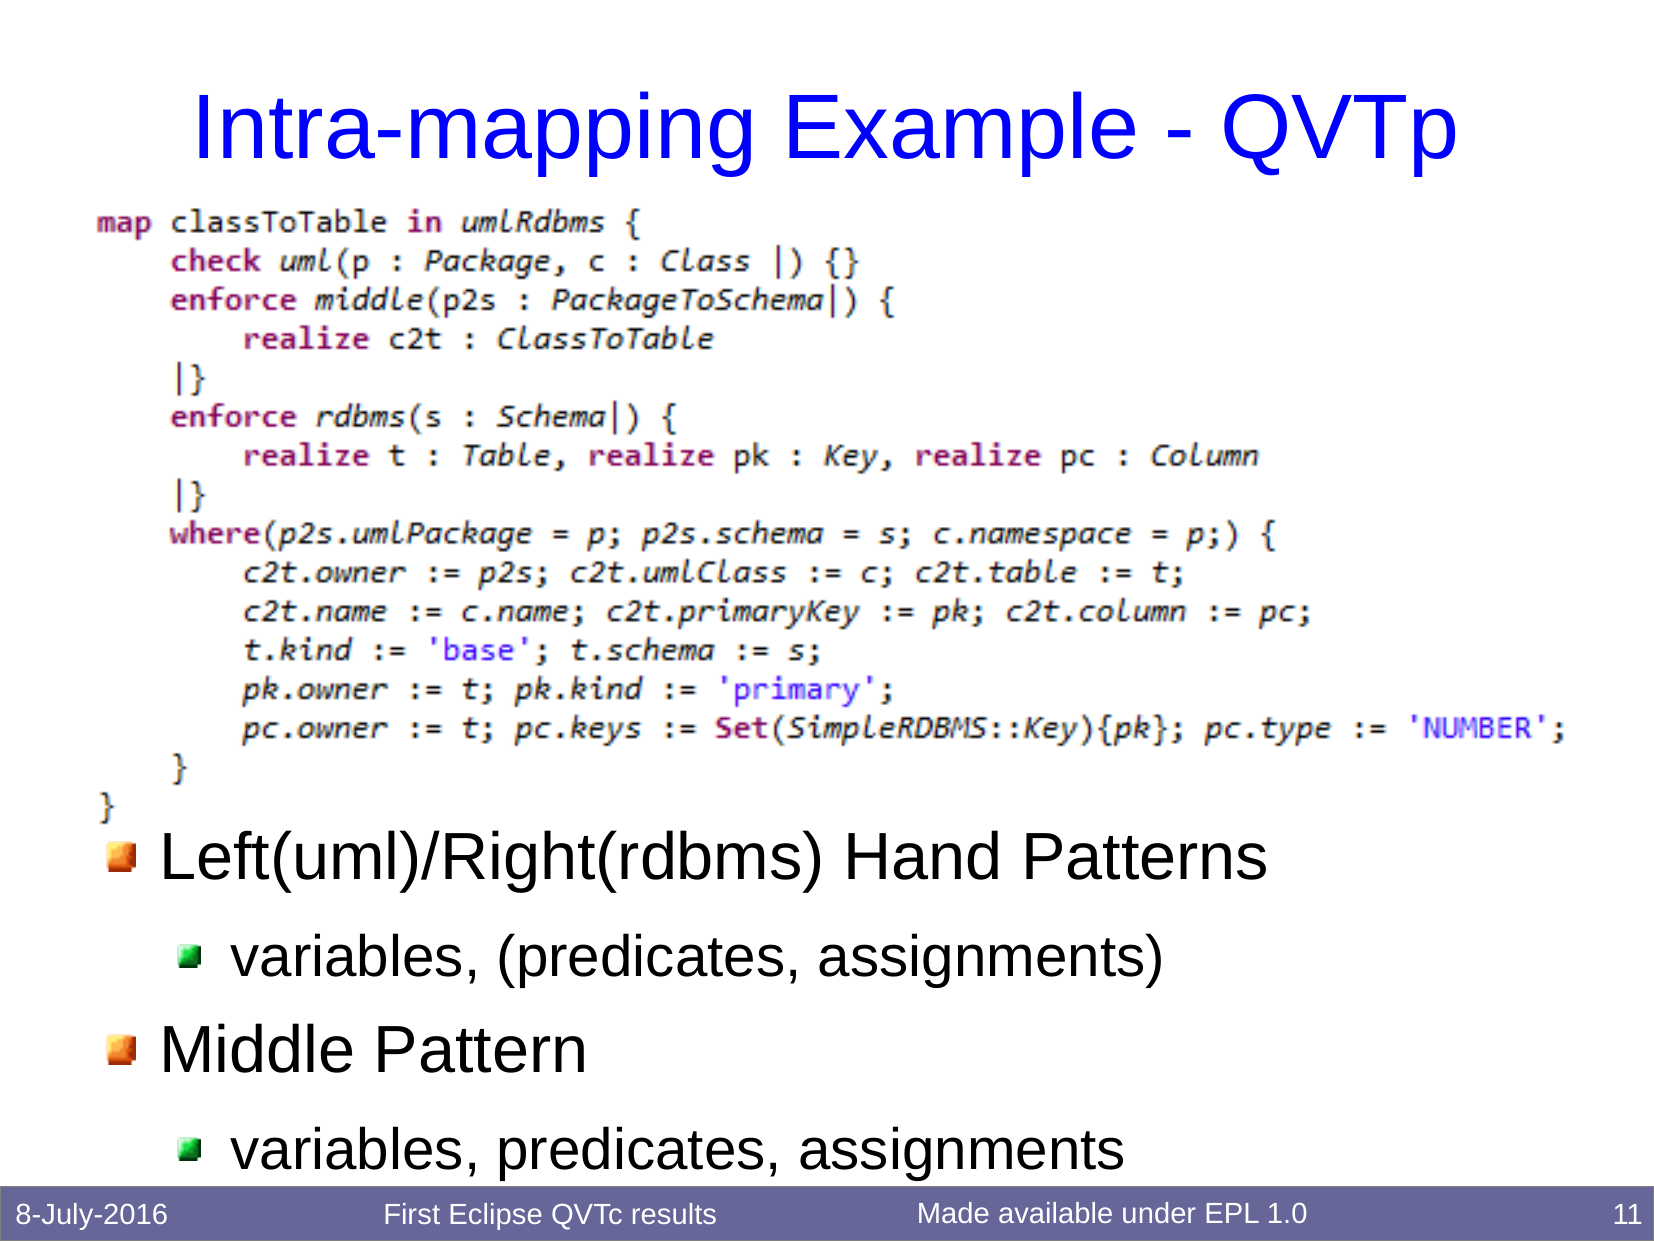

# Intra-mapping Example - QVTp
Left(uml)/Right(rdbms) Hand Patterns
variables, (predicates, assignments)
Middle Pattern
variables, predicates, assignments
8-July-2016
First Eclipse QVTc results
11